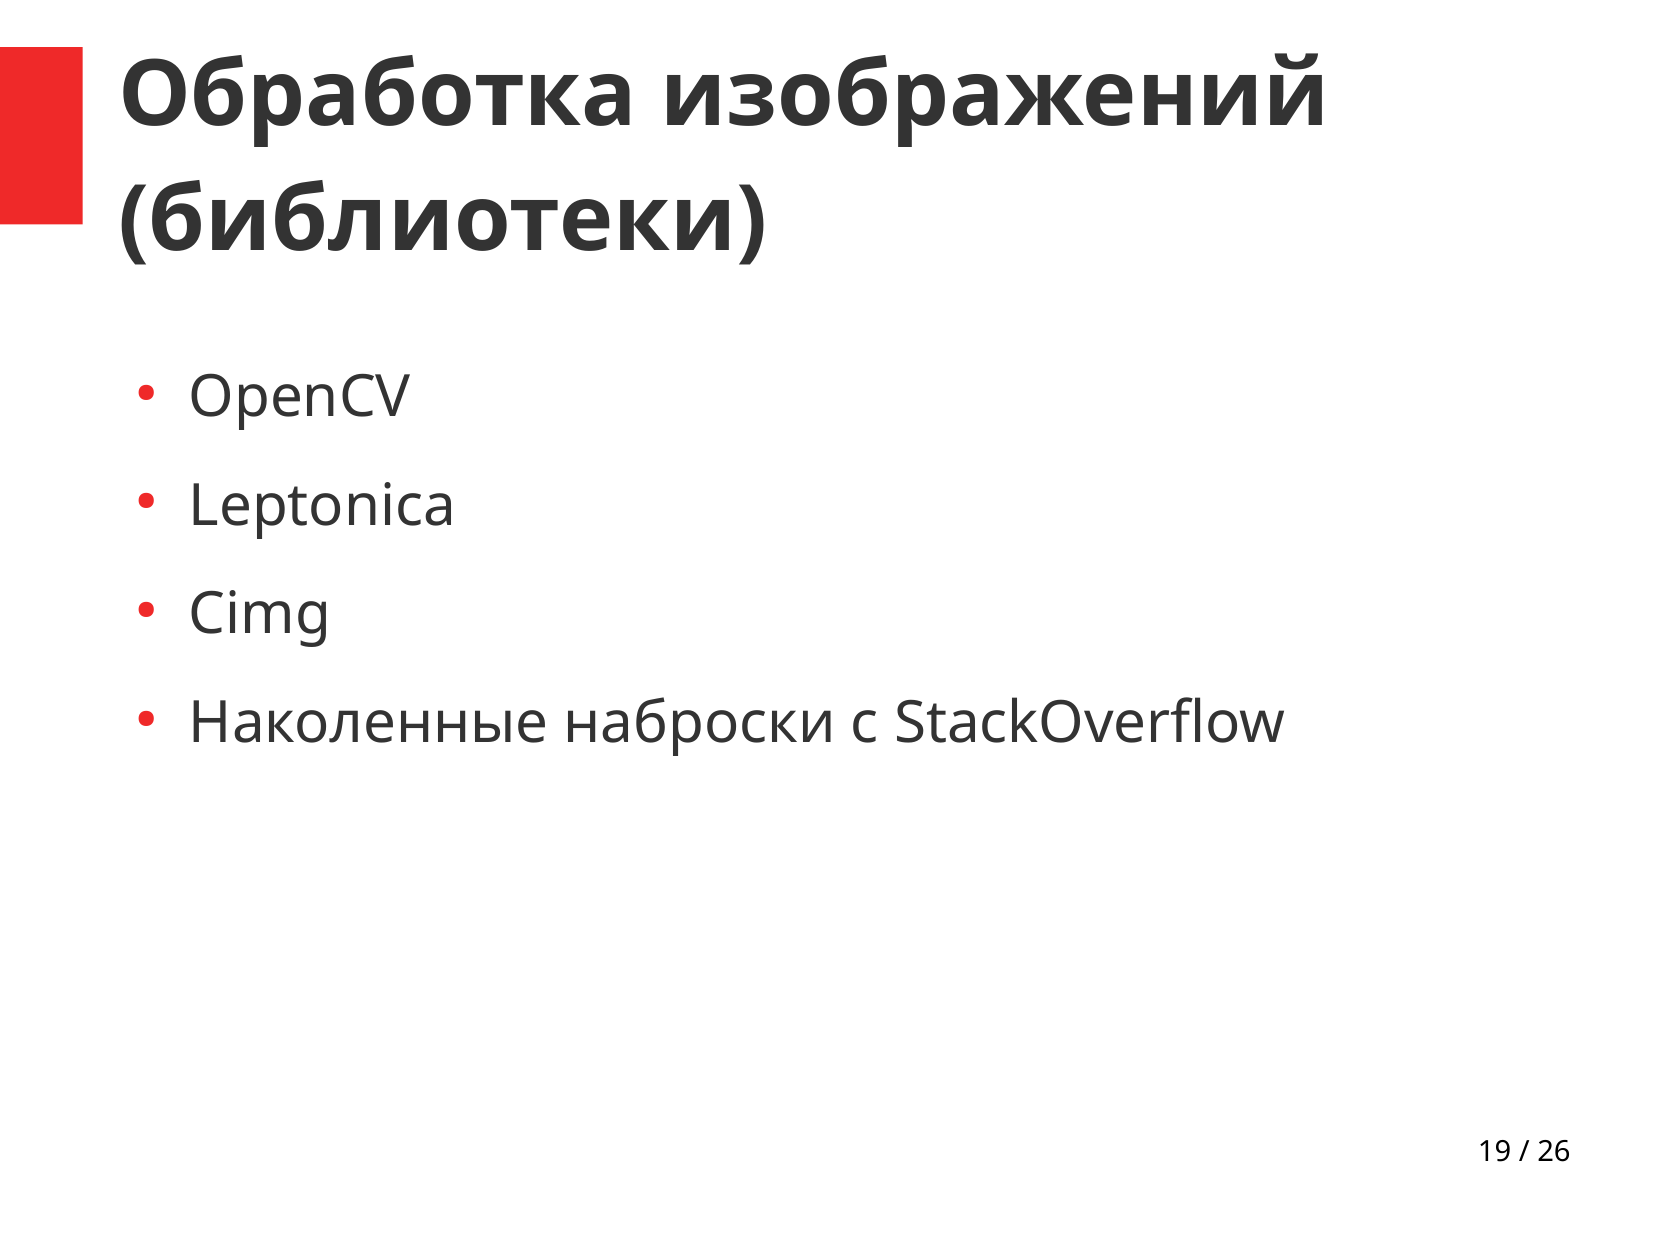

# Обработка изображений (библиотеки)
OpenCV
Leptonica
Cimg
Наколенные наброски с StackOverflow
19